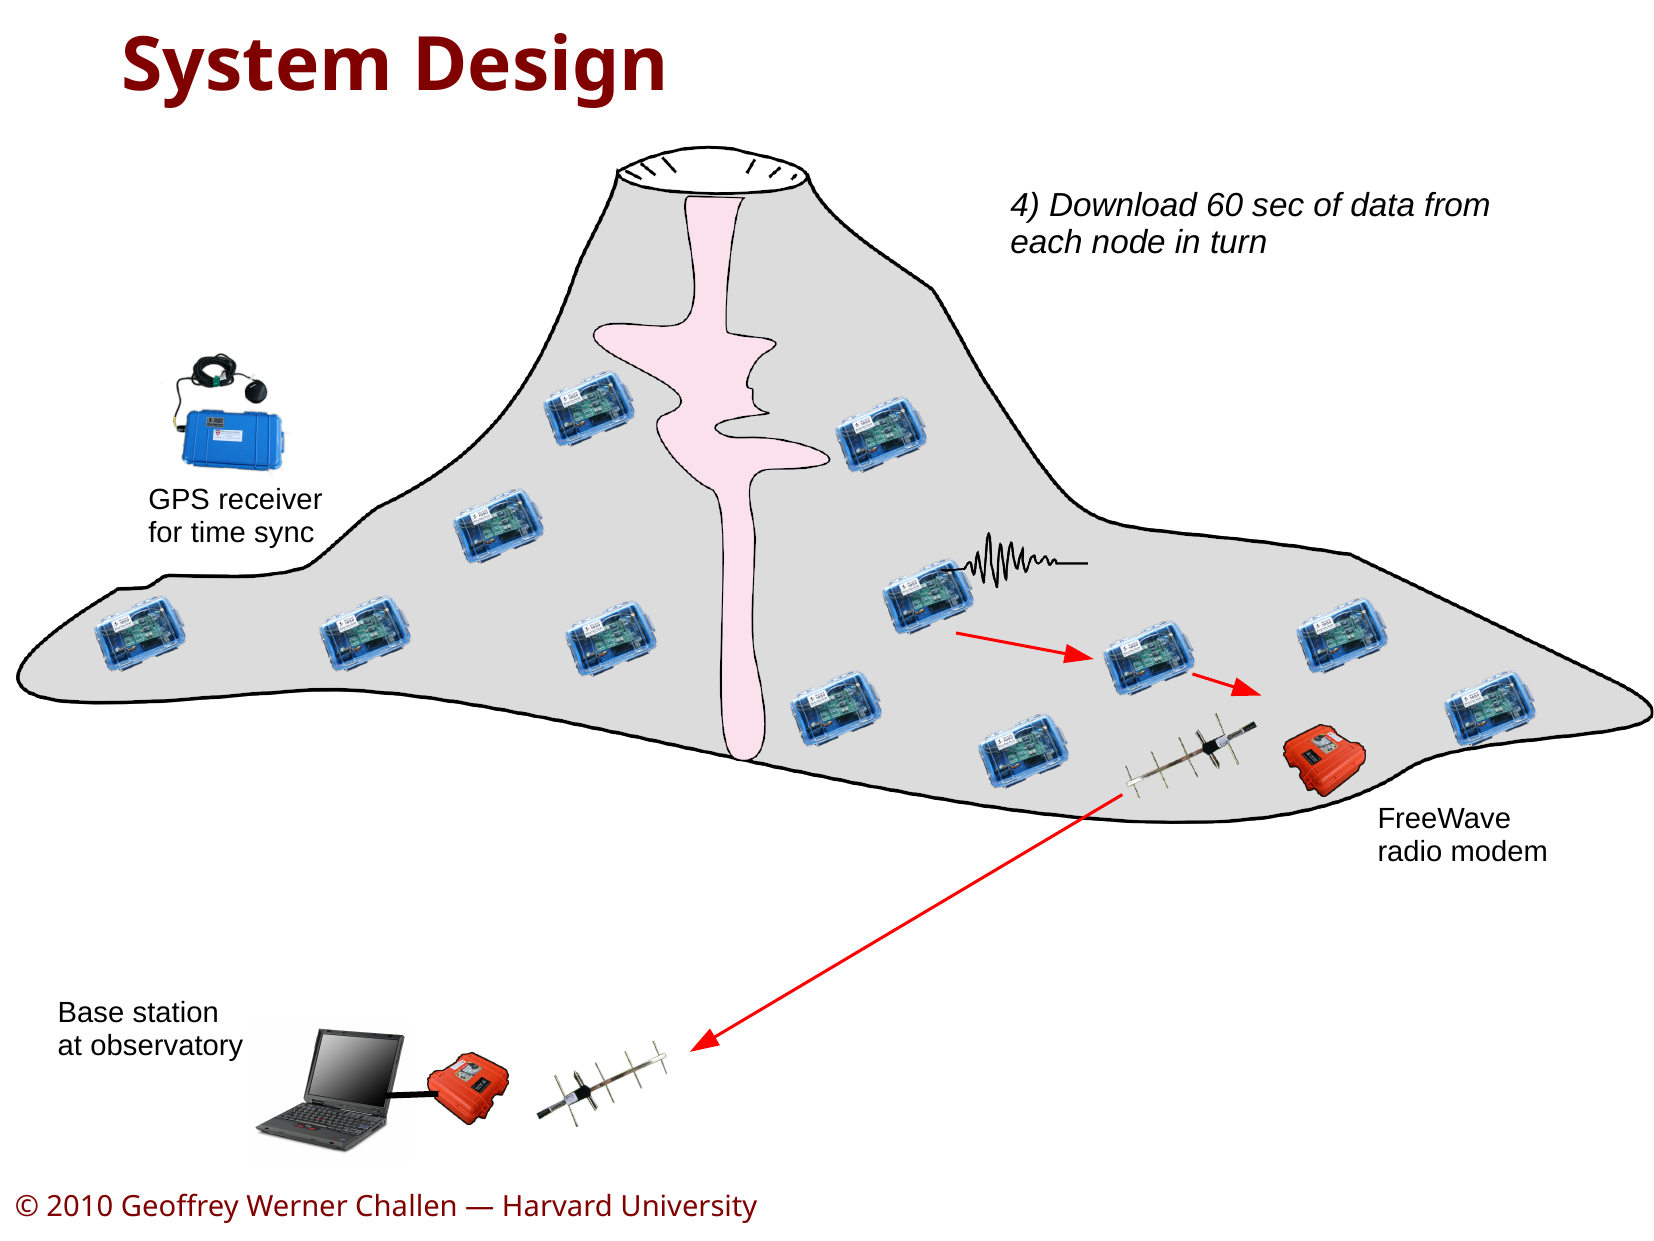

# System Design
4) Download 60 sec of data from
each node in turn
GPS receiver
for time sync
FreeWave
radio modem
Base station
at observatory